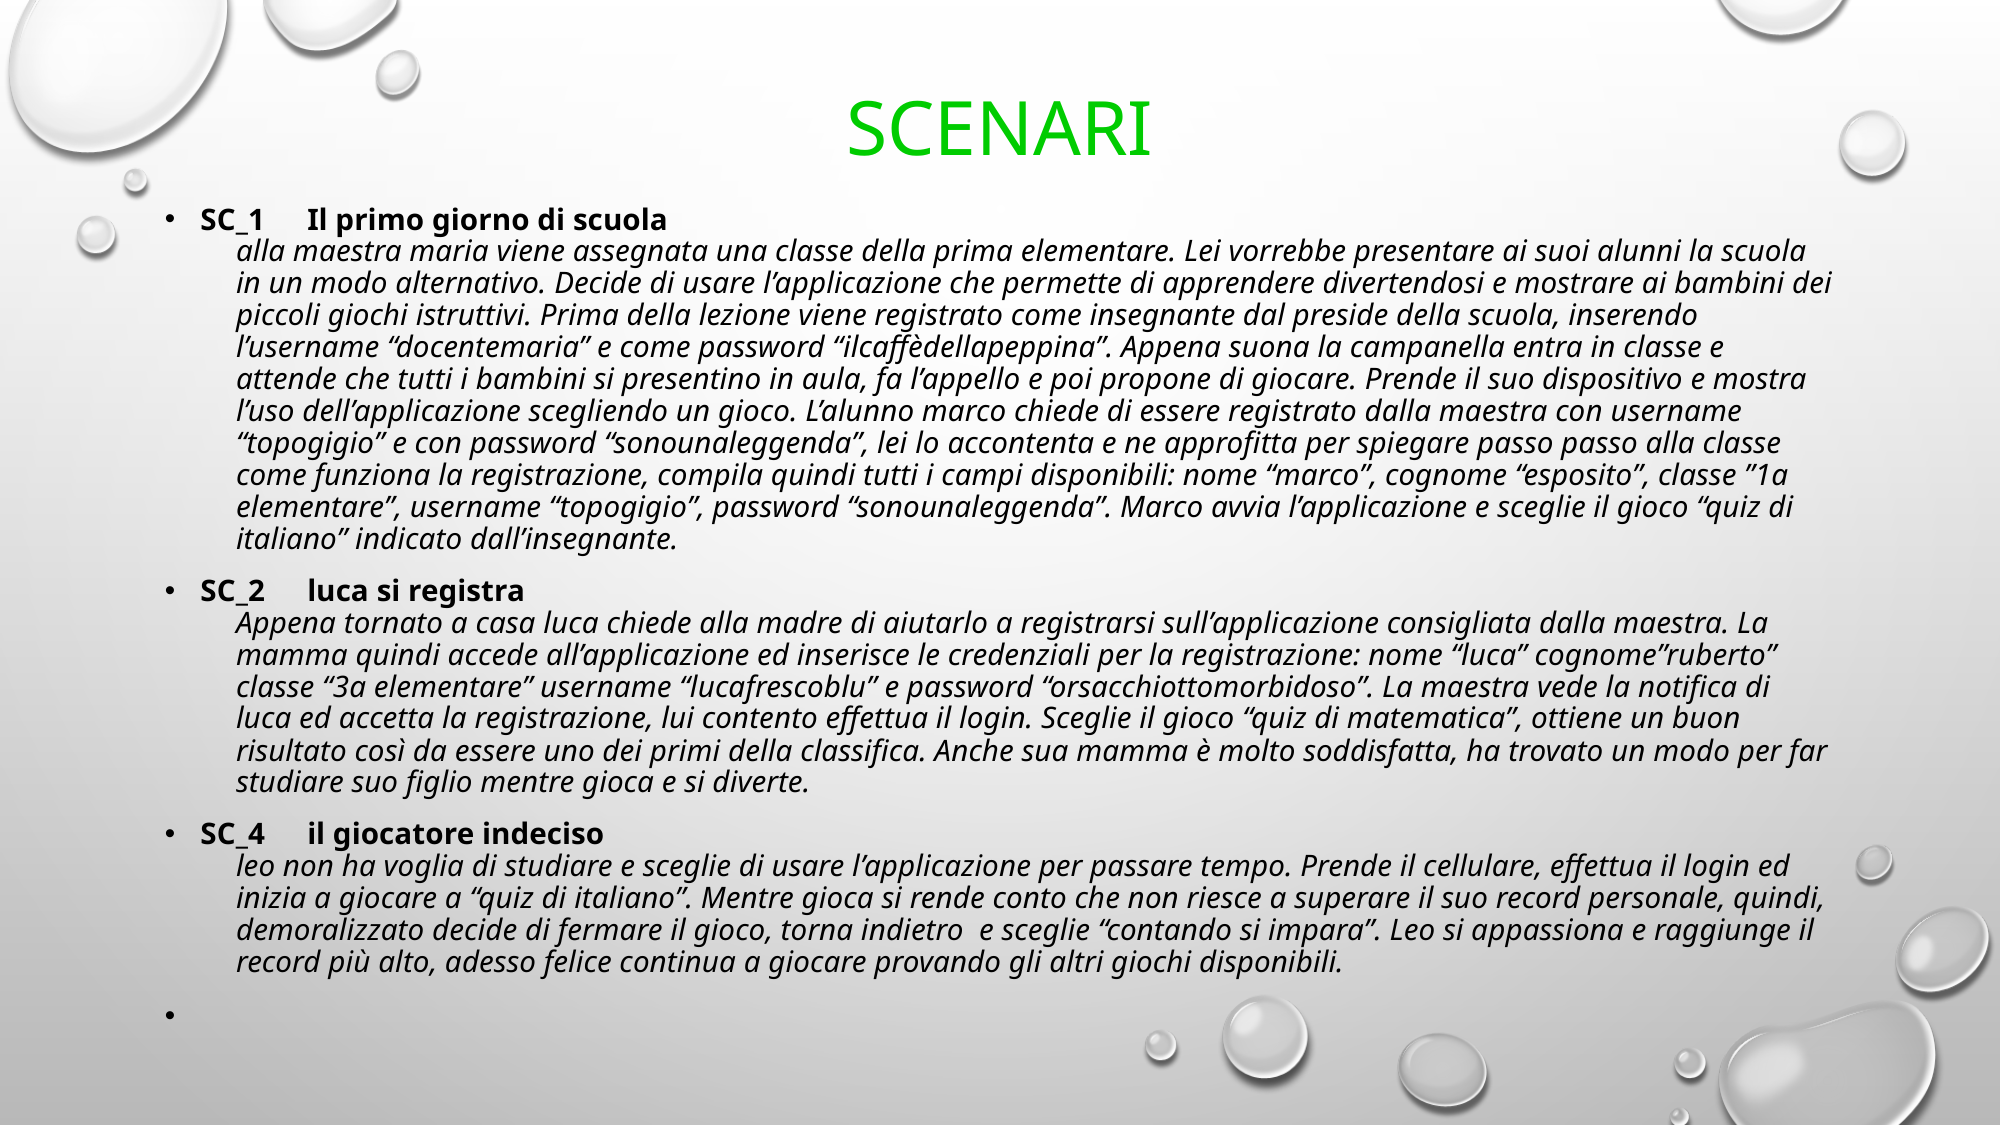

# Scenari
SC_1	Il primo giorno di scuola
alla maestra maria viene assegnata una classe della prima elementare. Lei vorrebbe presentare ai suoi alunni la scuola in un modo alternativo. Decide di usare l’applicazione che permette di apprendere divertendosi e mostrare ai bambini dei piccoli giochi istruttivi. Prima della lezione viene registrato come insegnante dal preside della scuola, inserendo l’username “docentemaria” e come password “ilcaffèdellapeppina”. Appena suona la campanella entra in classe e attende che tutti i bambini si presentino in aula, fa l’appello e poi propone di giocare. Prende il suo dispositivo e mostra l’uso dell’applicazione scegliendo un gioco. L’alunno marco chiede di essere registrato dalla maestra con username “topogigio” e con password “sonounaleggenda”, lei lo accontenta e ne approfitta per spiegare passo passo alla classe come funziona la registrazione, compila quindi tutti i campi disponibili: nome “marco”, cognome “esposito”, classe ”1a elementare”, username “topogigio”, password “sonounaleggenda”. Marco avvia l’applicazione e sceglie il gioco “quiz di italiano” indicato dall’insegnante.
SC_2	luca si registra
Appena tornato a casa luca chiede alla madre di aiutarlo a registrarsi sull’applicazione consigliata dalla maestra. La mamma quindi accede all’applicazione ed inserisce le credenziali per la registrazione: nome “luca” cognome”ruberto” classe “3a elementare” username “lucafrescoblu” e password “orsacchiottomorbidoso”. La maestra vede la notifica di luca ed accetta la registrazione, lui contento effettua il login. Sceglie il gioco “quiz di matematica”, ottiene un buon risultato così da essere uno dei primi della classifica. Anche sua mamma è molto soddisfatta, ha trovato un modo per far studiare suo figlio mentre gioca e si diverte.
SC_4	il giocatore indeciso
leo non ha voglia di studiare e sceglie di usare l’applicazione per passare tempo. Prende il cellulare, effettua il login ed inizia a giocare a “quiz di italiano”. Mentre gioca si rende conto che non riesce a superare il suo record personale, quindi, demoralizzato decide di fermare il gioco, torna indietro e sceglie “contando si impara”. Leo si appassiona e raggiunge il record più alto, adesso felice continua a giocare provando gli altri giochi disponibili.